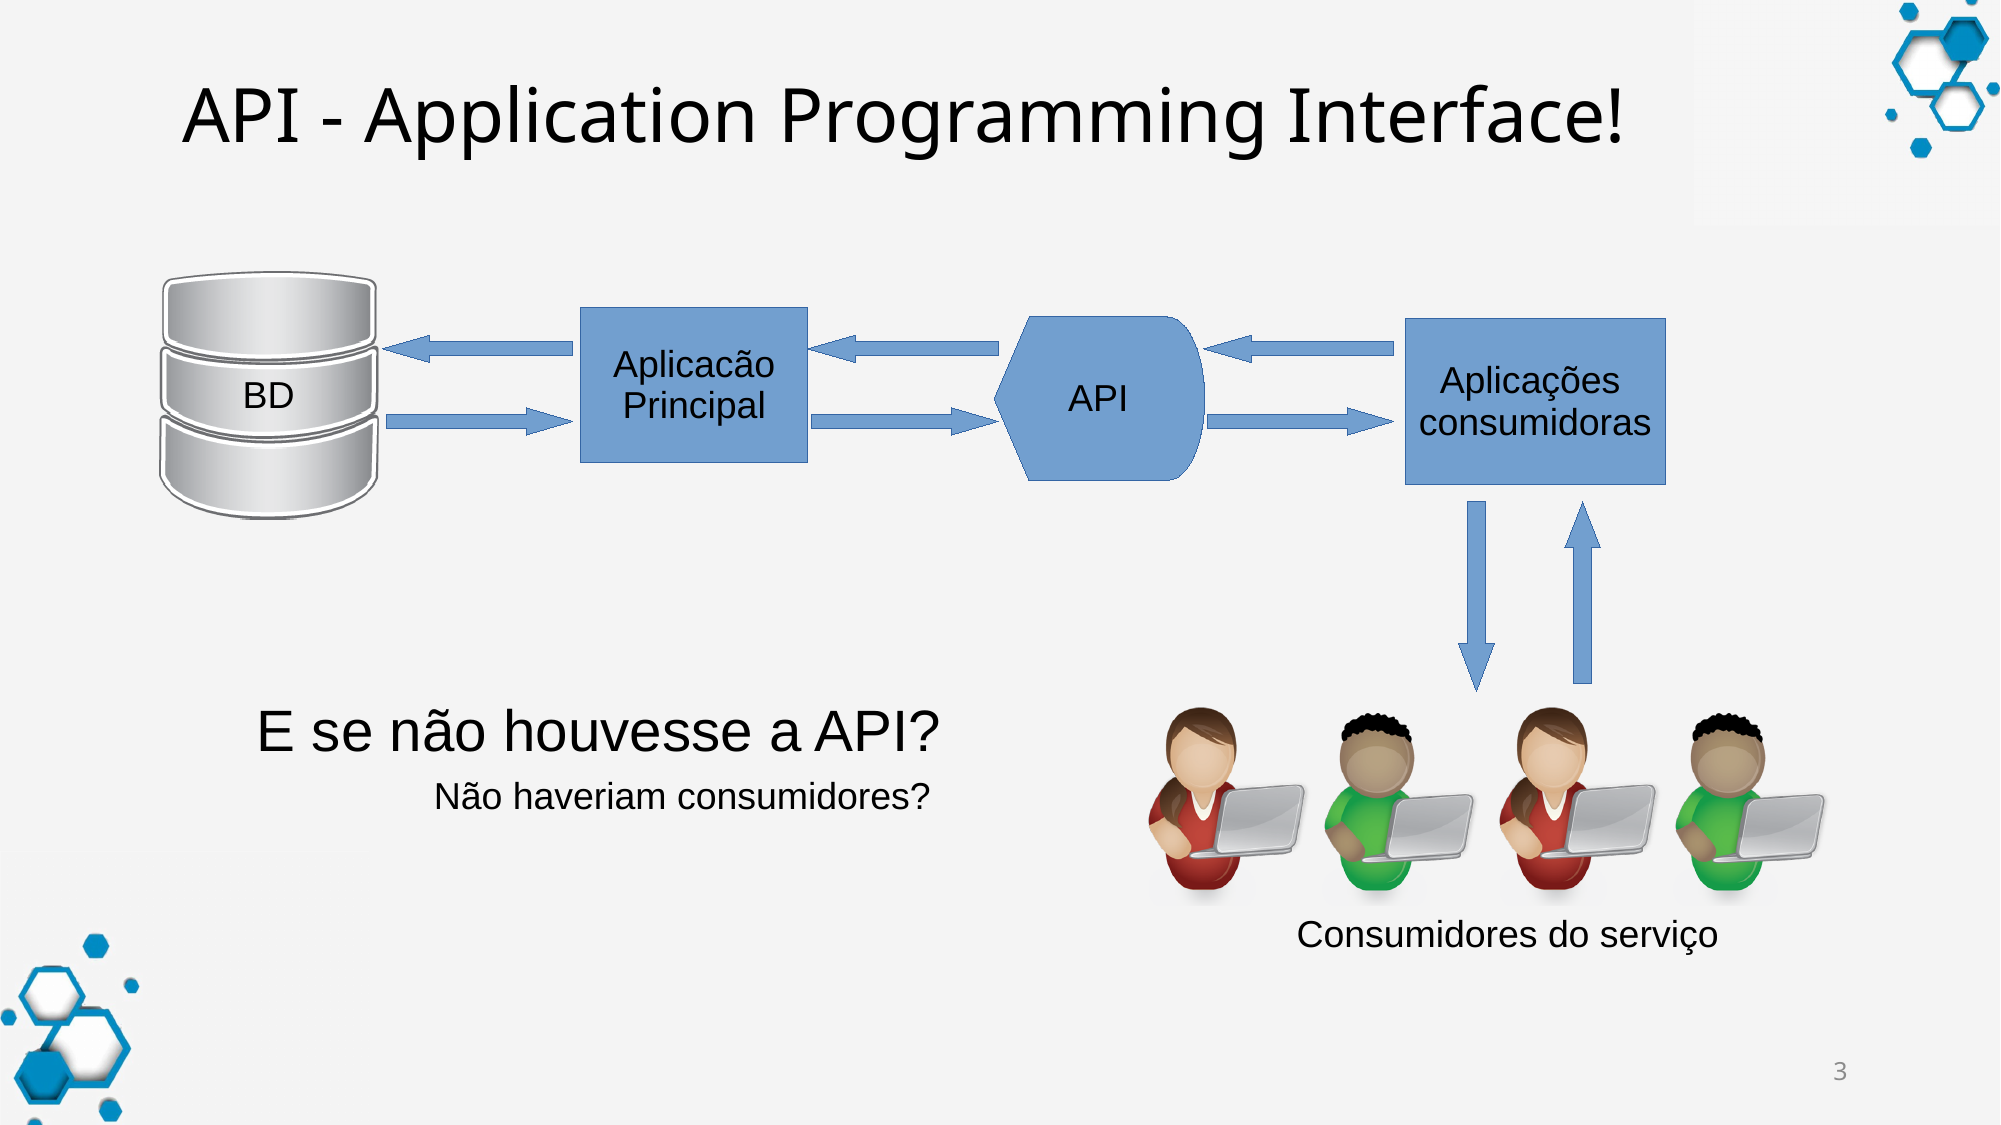

# API - Application Programming Interface!
BD
Aplicacão
Principal
API
Aplicações
consumidoras
Consumidores do serviço
E se não houvesse a API?
Não haveriam consumidores?